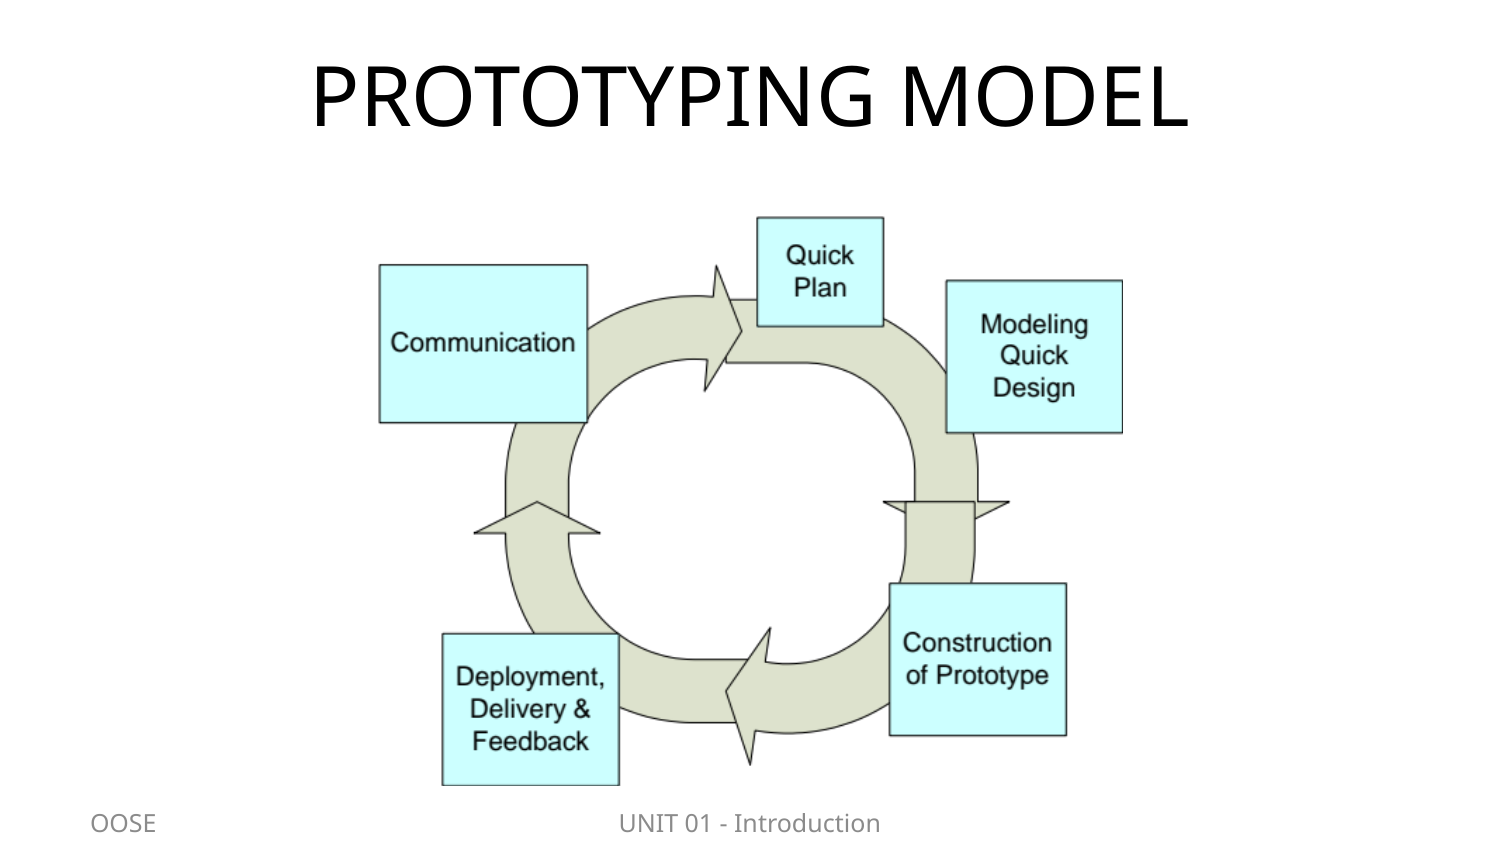

# PROTOTYPING MODEL
OOSE
UNIT 01 - Introduction